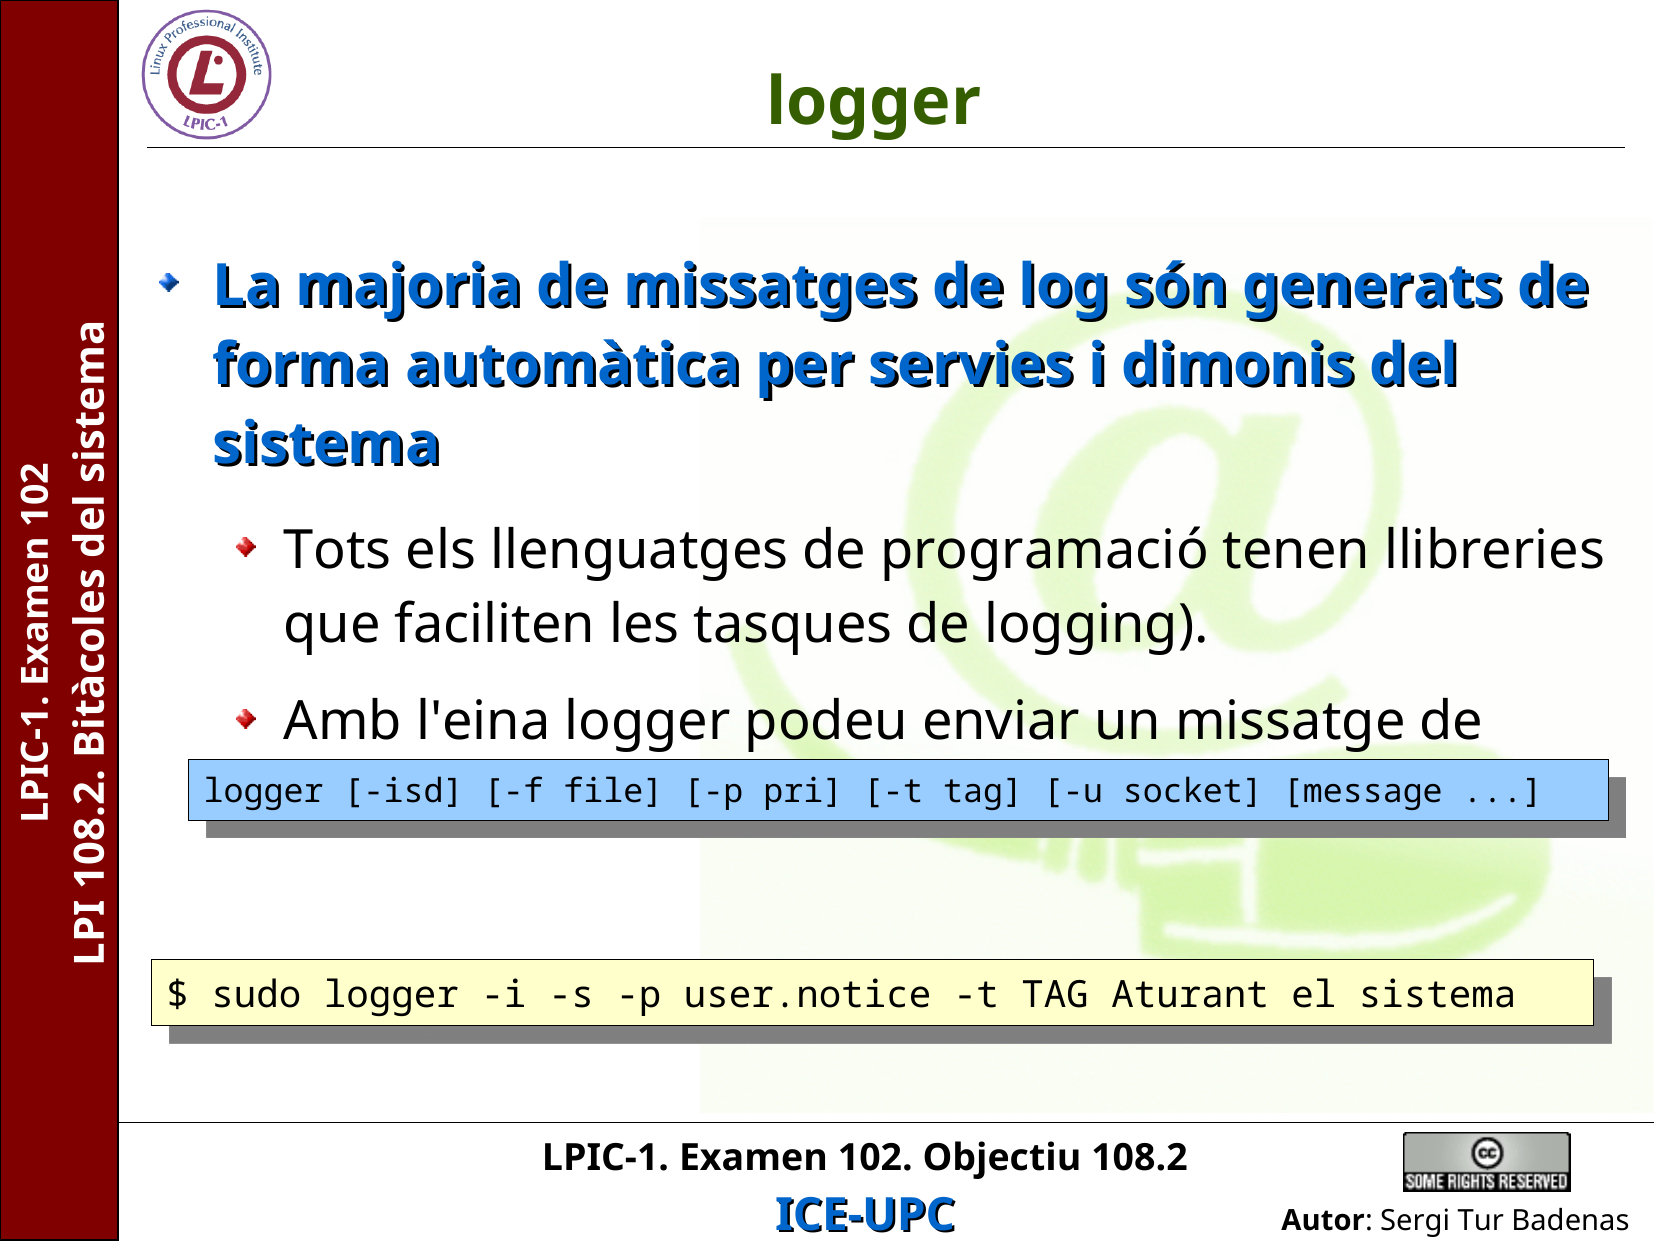

# logger
La majoria de missatges de log són generats de forma automàtica per servies i dimonis del sistema
Tots els llenguatges de programació tenen llibreries que faciliten les tasques de logging).
Amb l'eina logger podeu enviar un missatge de forma manual. La sintaxi és:
Exemple:
logger [-isd] [-f file] [-p pri] [-t tag] [-u socket] [message ...]
$ sudo logger -i -s -p user.notice -t TAG Aturant el sistema